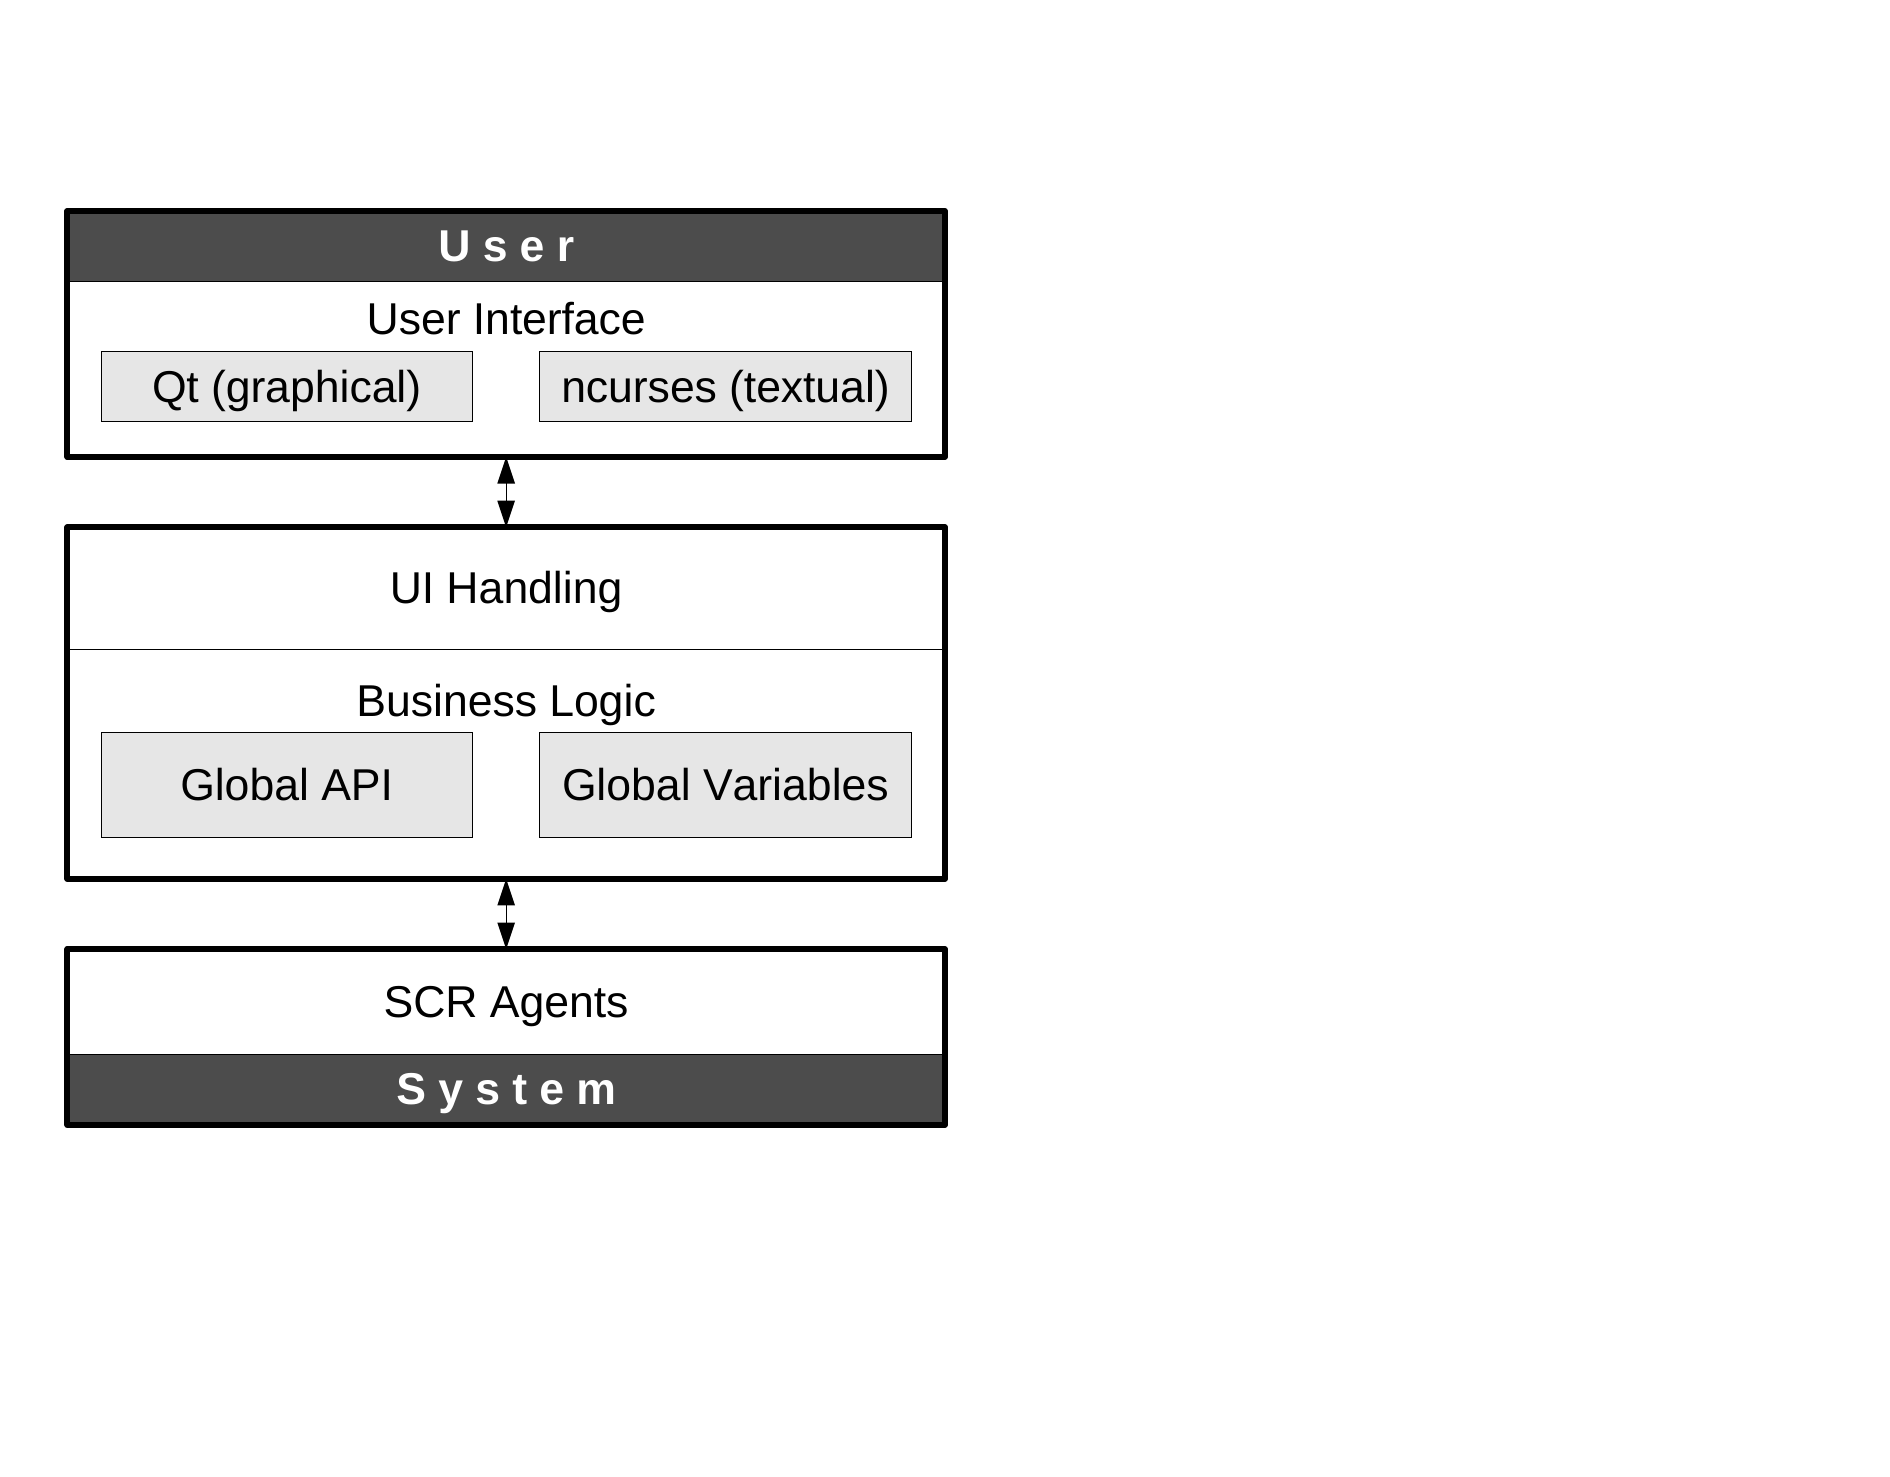

U s e r
User Interface
Qt (graphical)
ncurses (textual)
UI Handling
Business Logic
Global API
Global Variables
SCR Agents
S y s t e m